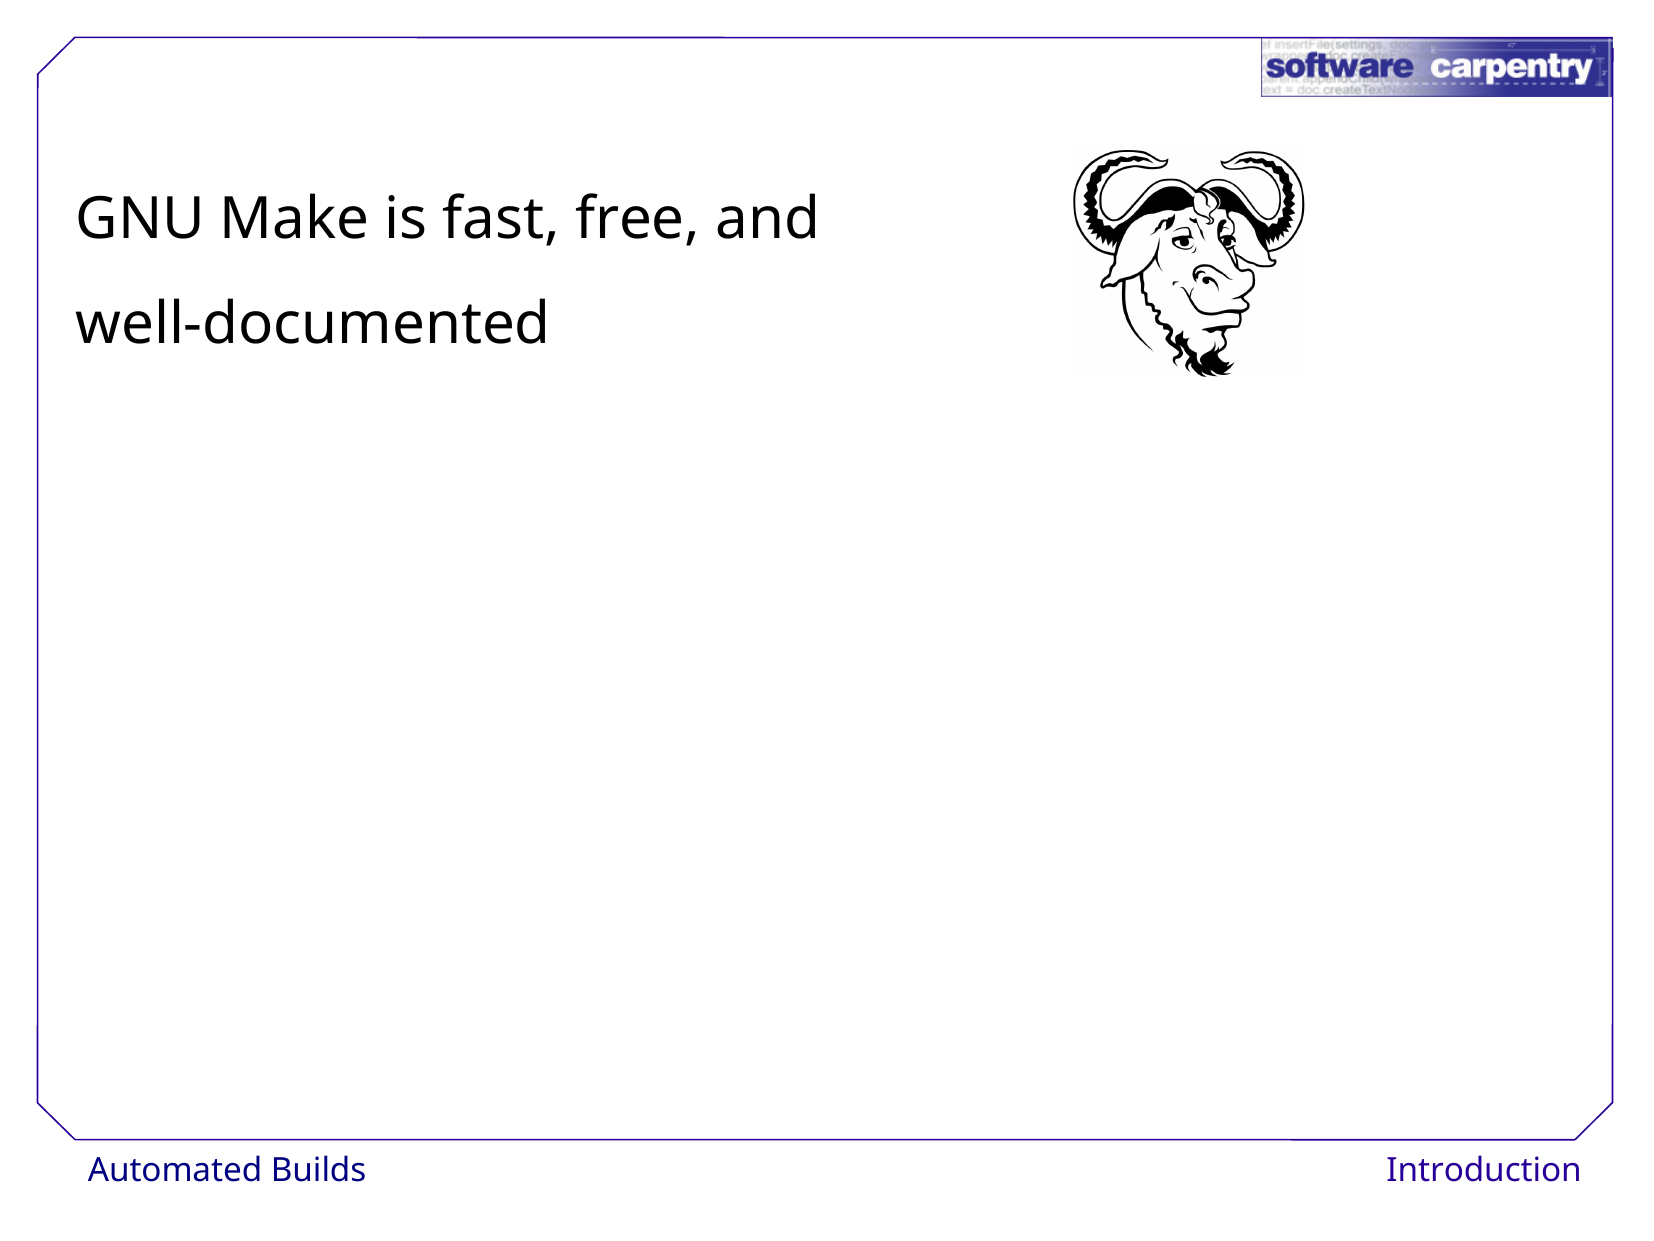

GNU Make is fast, free, and
well-documented